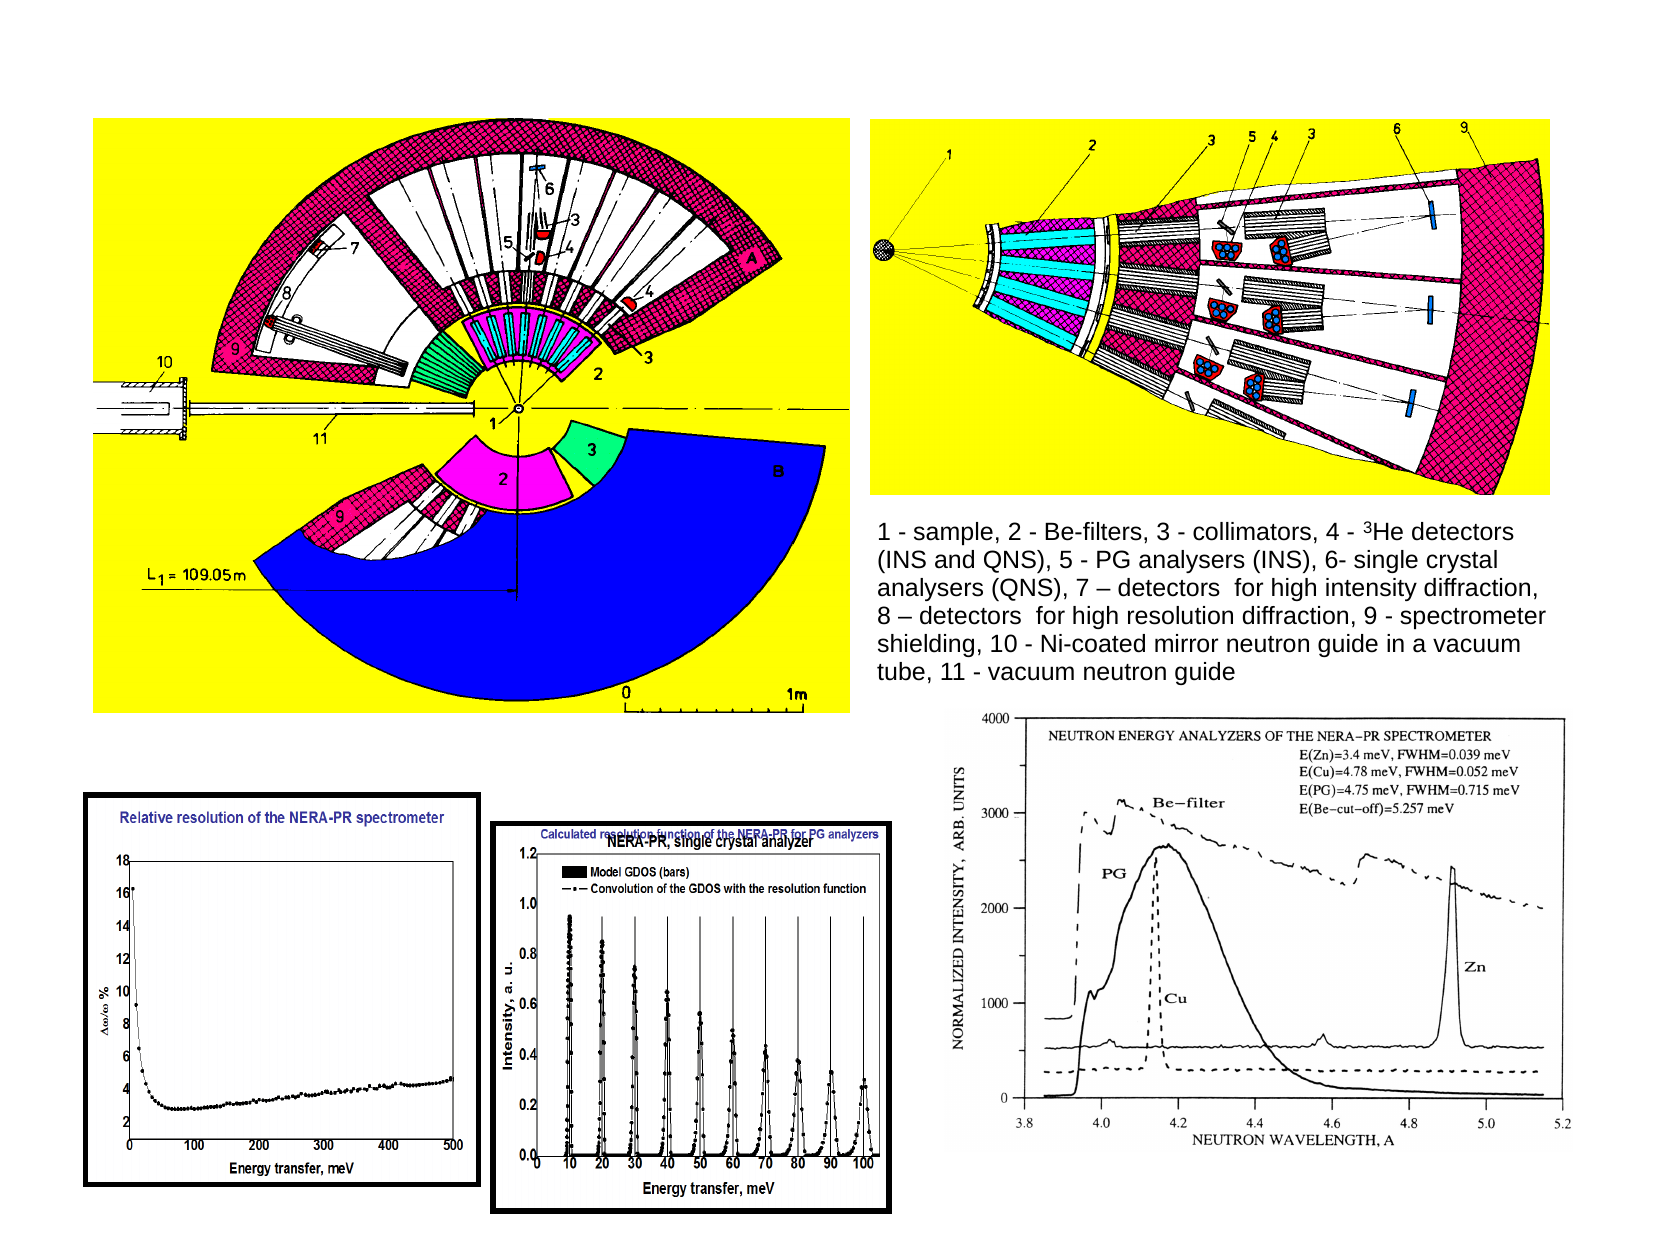

1 - sample, 2 - Be-filters, 3 - collimators, 4 - 3He detectors
(INS and QNS), 5 - PG analysers (INS), 6- single crystal
analysers (QNS), 7 – detectors for high intensity diffraction,
8 – detectors for high resolution diffraction, 9 - spectrometer
shielding, 10 - Ni-coated mirror neutron guide in a vacuum
tube, 11 - vacuum neutron guide